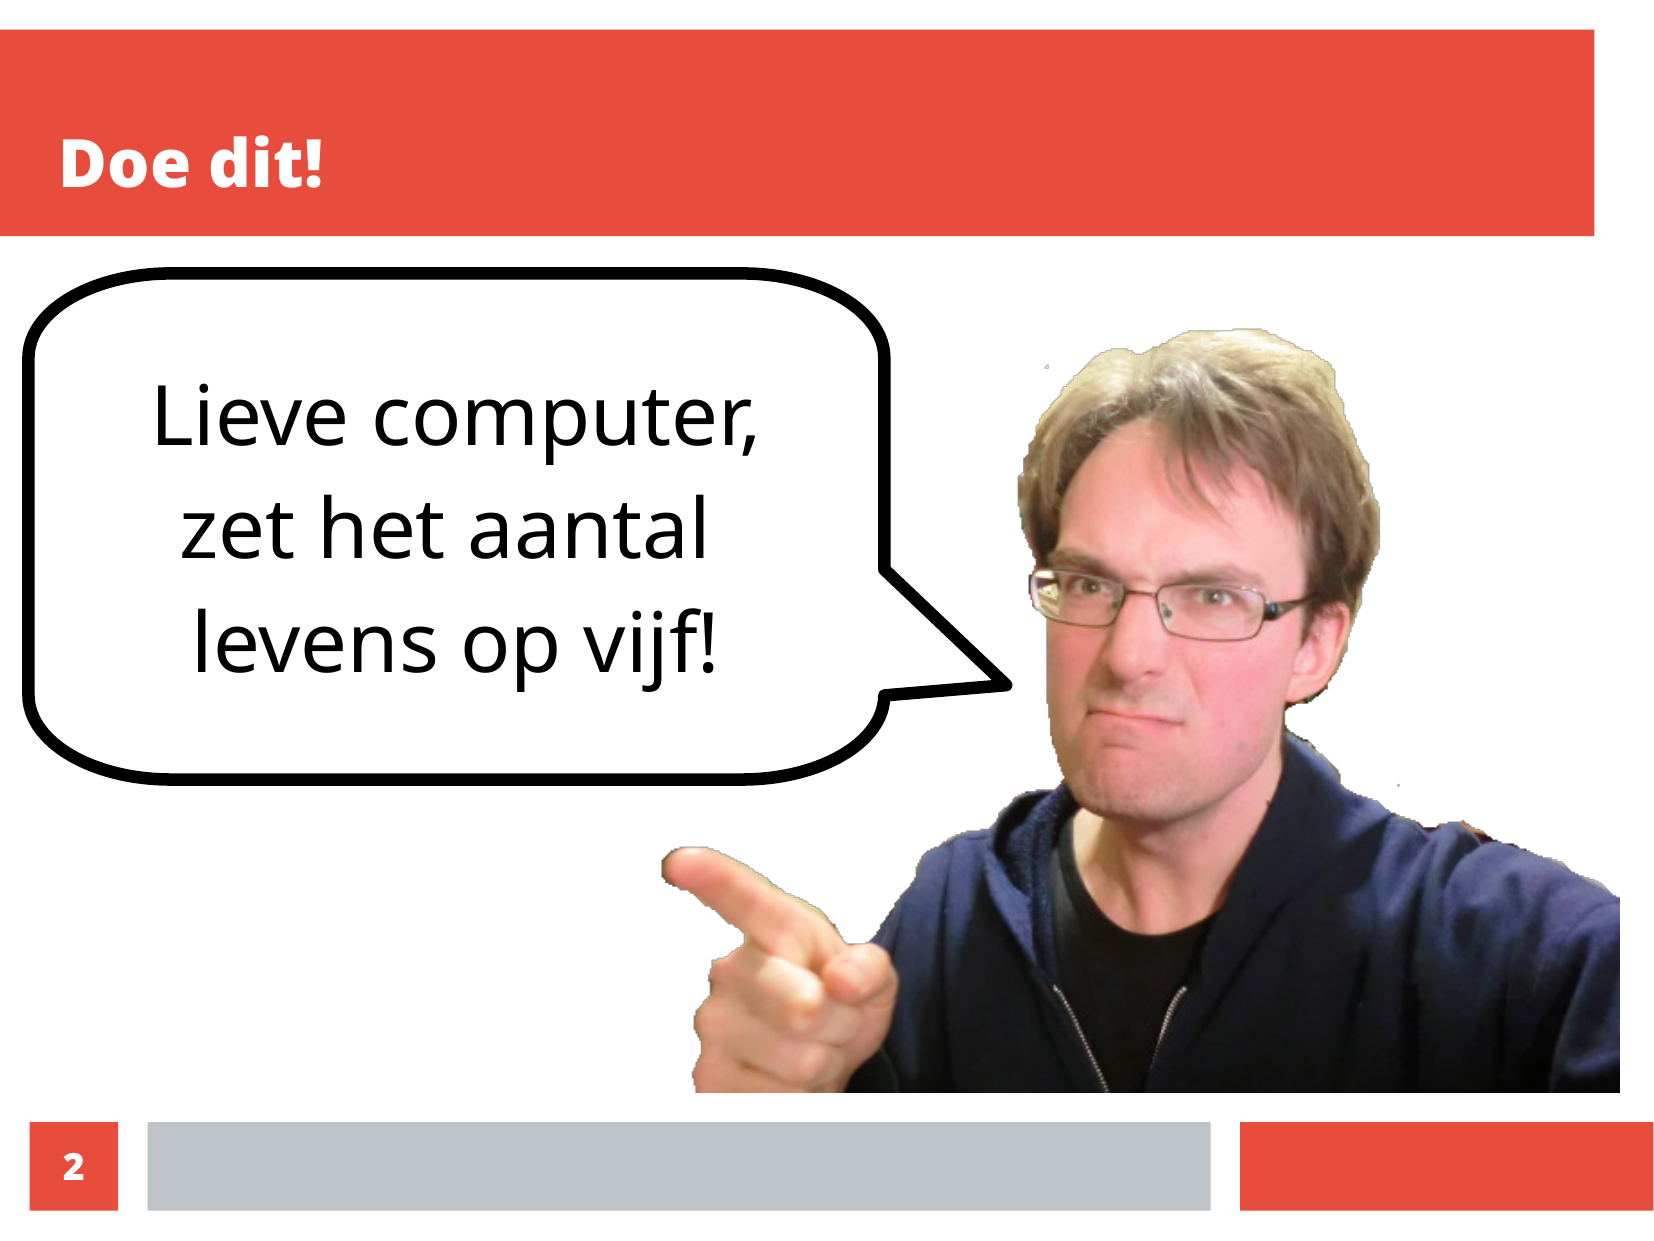

# Doe dit!
Lieve computer,
zet het aantal
levens op vijf!
2